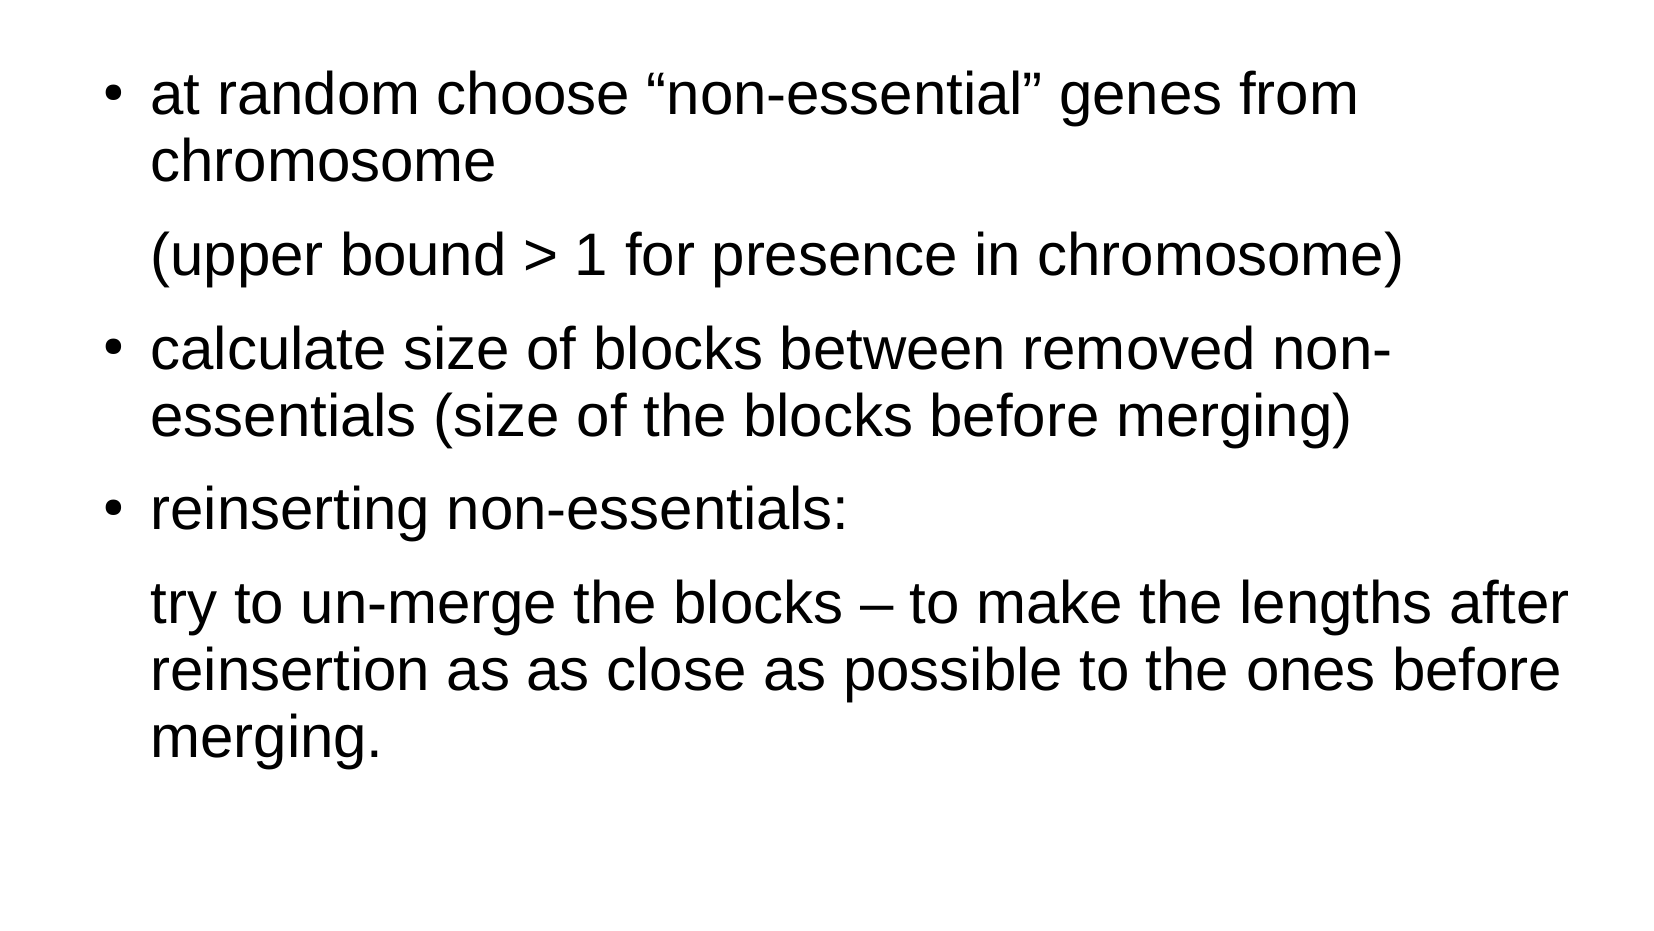

# at random choose “non-essential” genes from chromosome
(upper bound > 1 for presence in chromosome)
calculate size of blocks between removed non-essentials (size of the blocks before merging)
reinserting non-essentials:
try to un-merge the blocks – to make the lengths after reinsertion as as close as possible to the ones before merging.